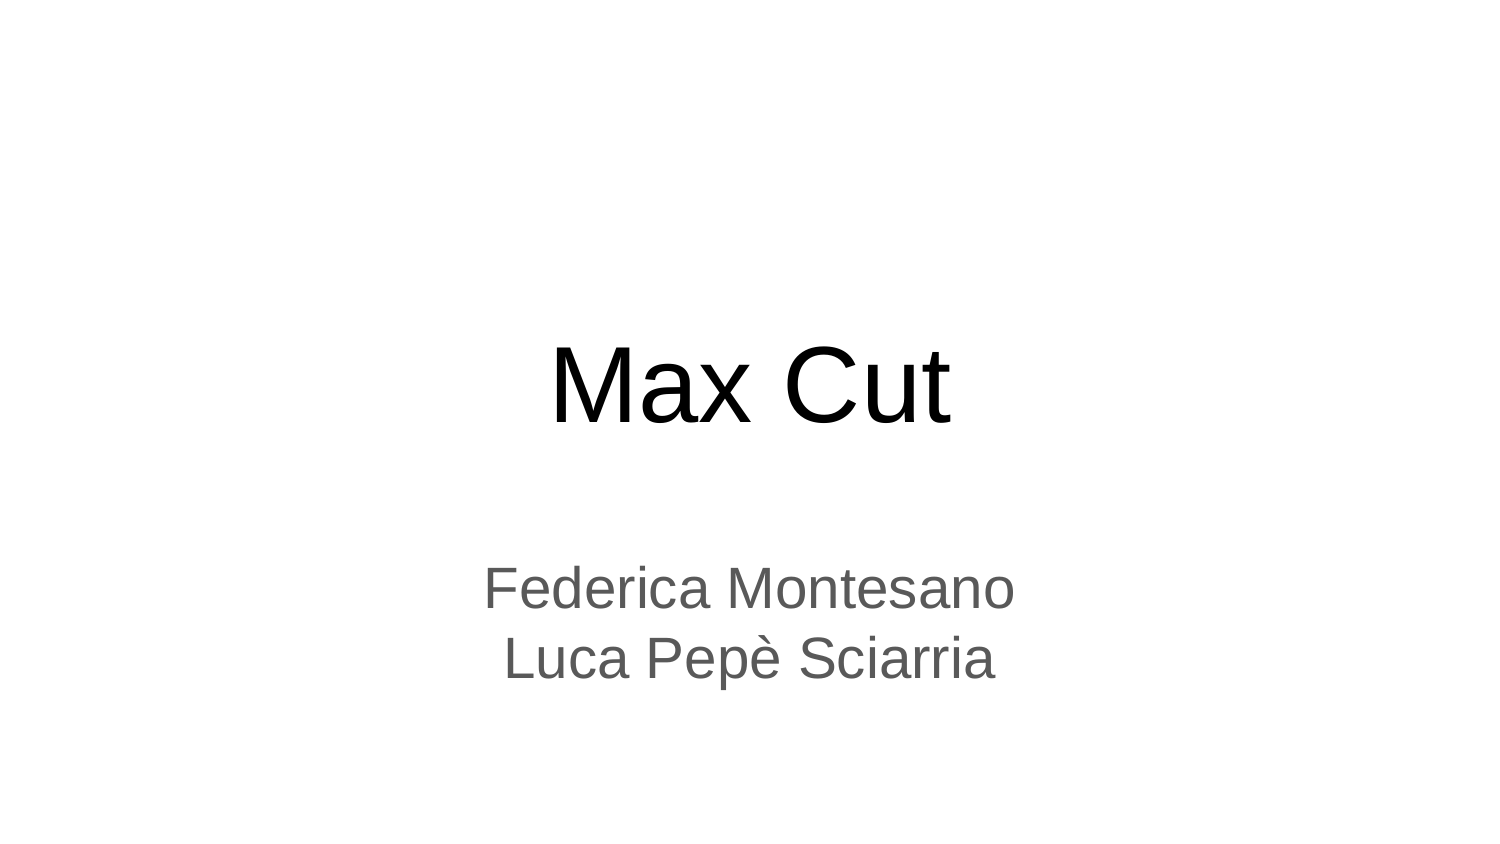

# Max Cut
Federica Montesano
Luca Pepè Sciarria